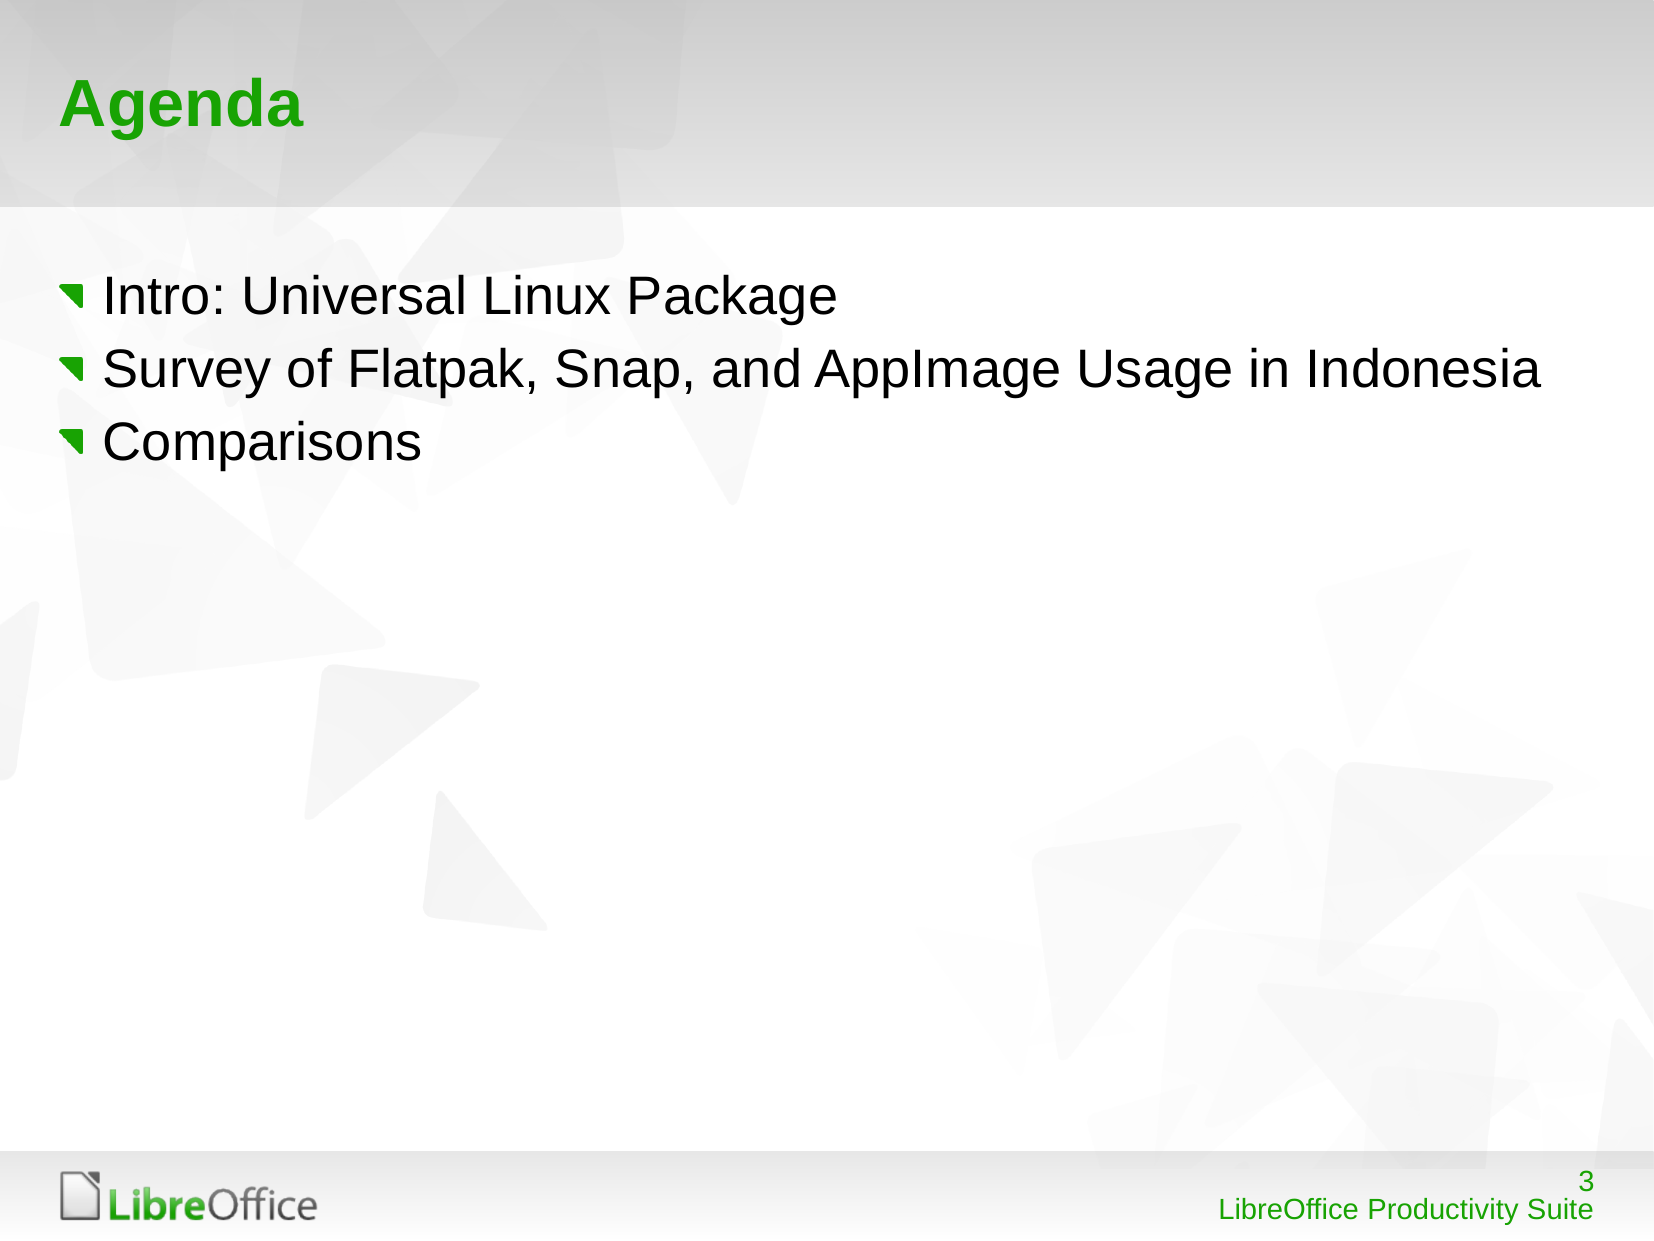

# Agenda
Intro: Universal Linux Package
Survey of Flatpak, Snap, and AppImage Usage in Indonesia
Comparisons
3
LibreOffice Productivity Suite